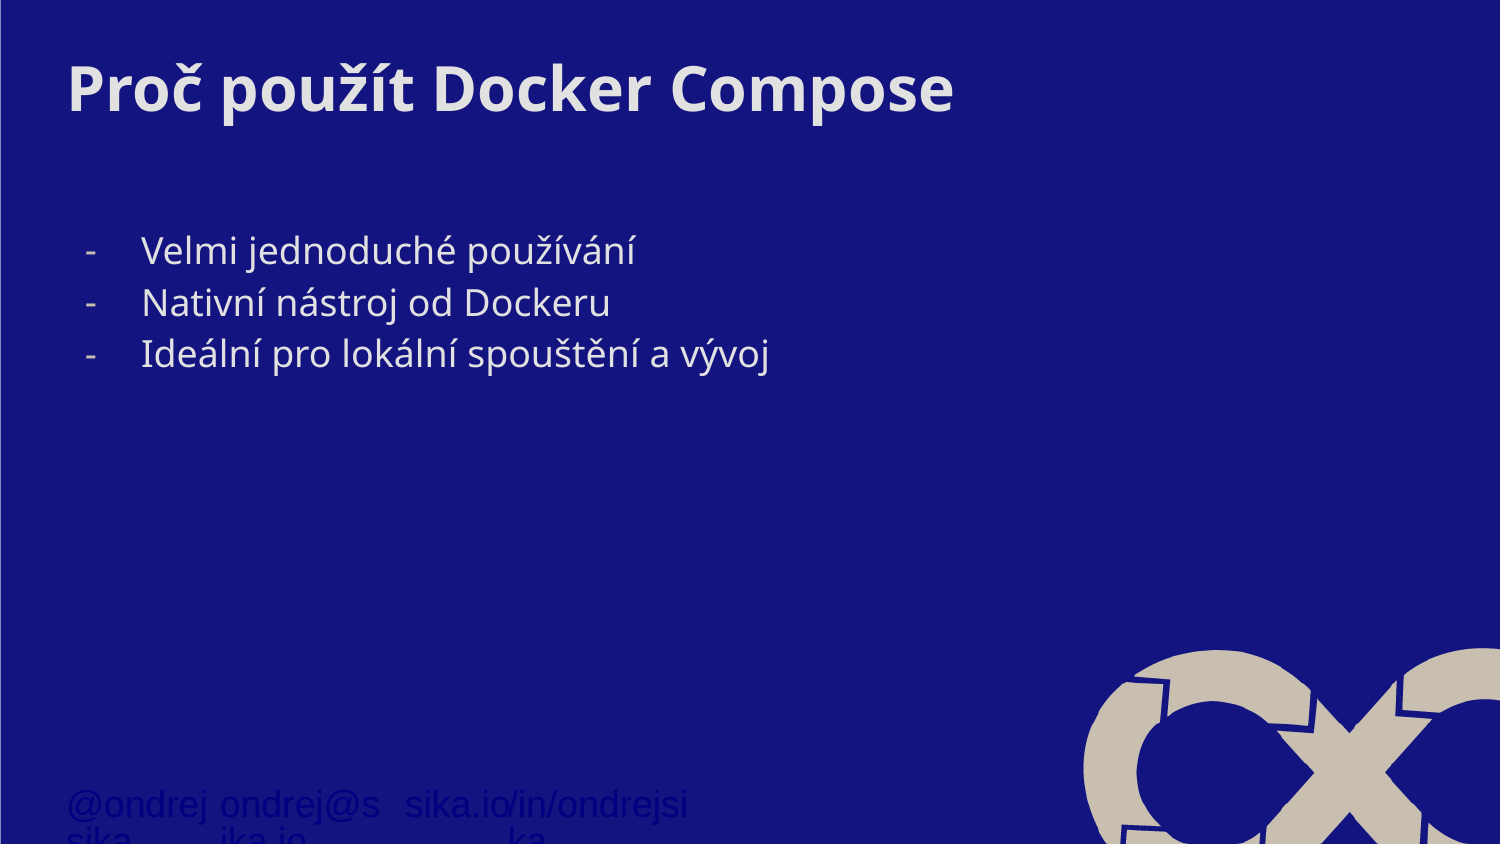

# Proč použít Docker Compose
Velmi jednoduché používání
Nativní nástroj od Dockeru
Ideální pro lokální spouštění a vývoj